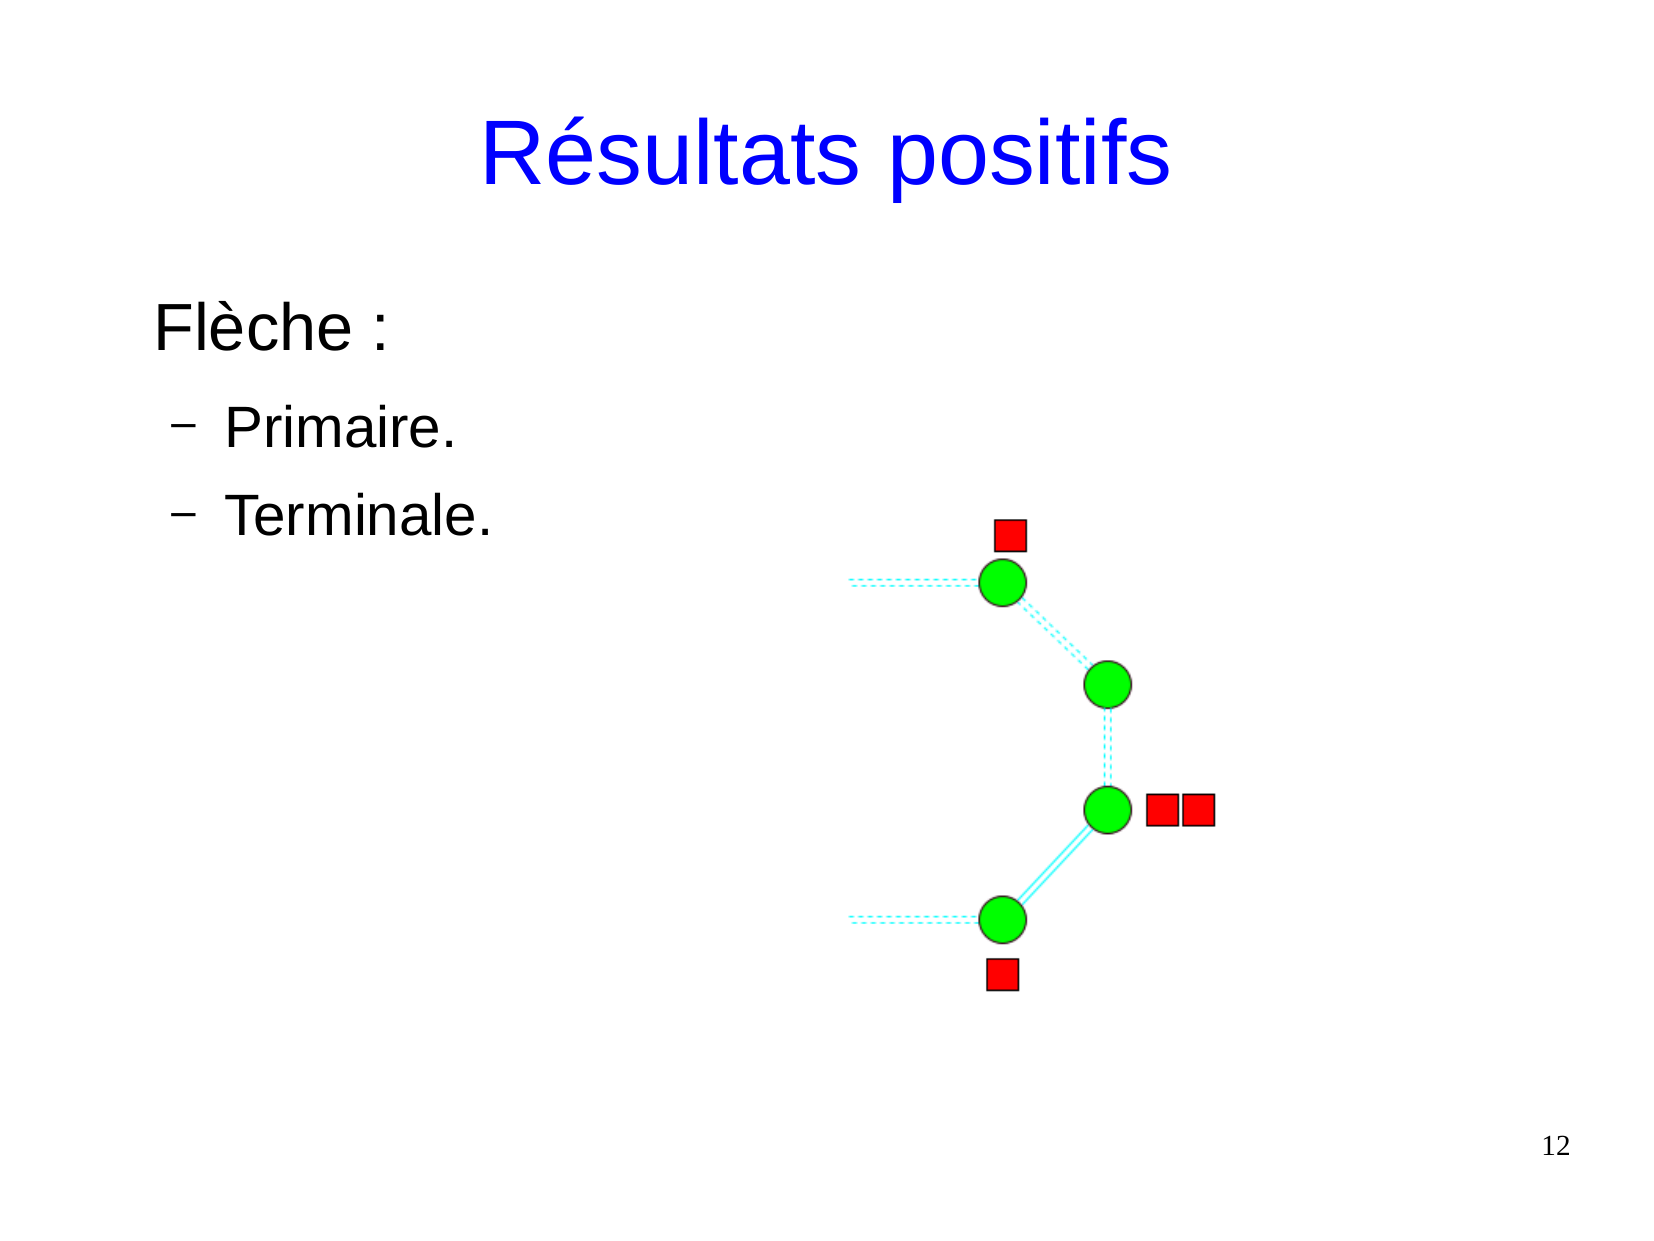

# Résultats positifs
Flèche :
Primaire.
Terminale.
12